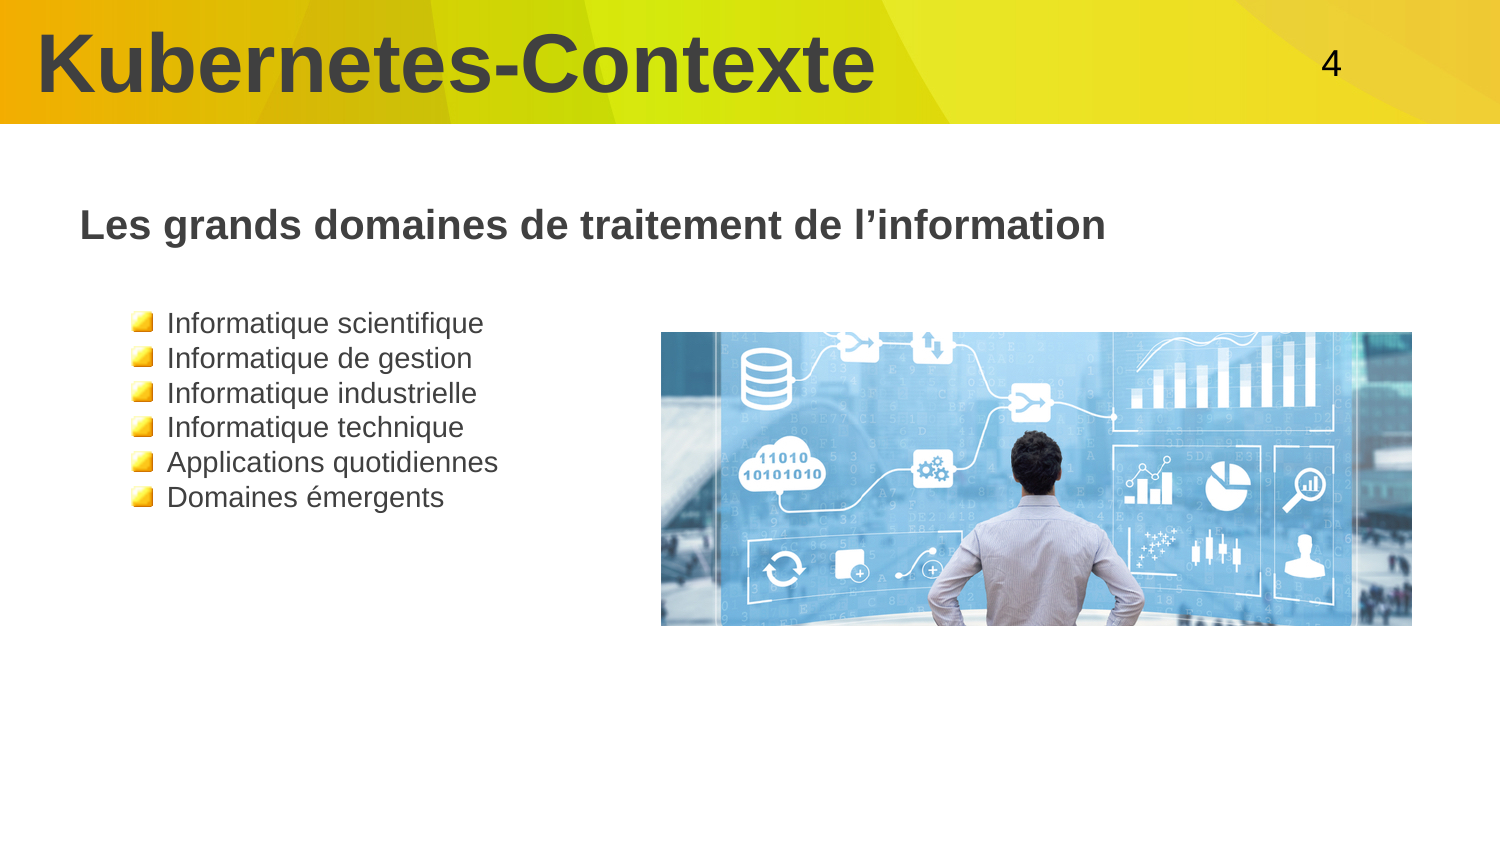

Kubernetes-Contexte
Les grands domaines de traitement de l’information
Informatique scientifique
Informatique de gestion
Informatique industrielle
Informatique technique
Applications quotidiennes
Domaines émergents